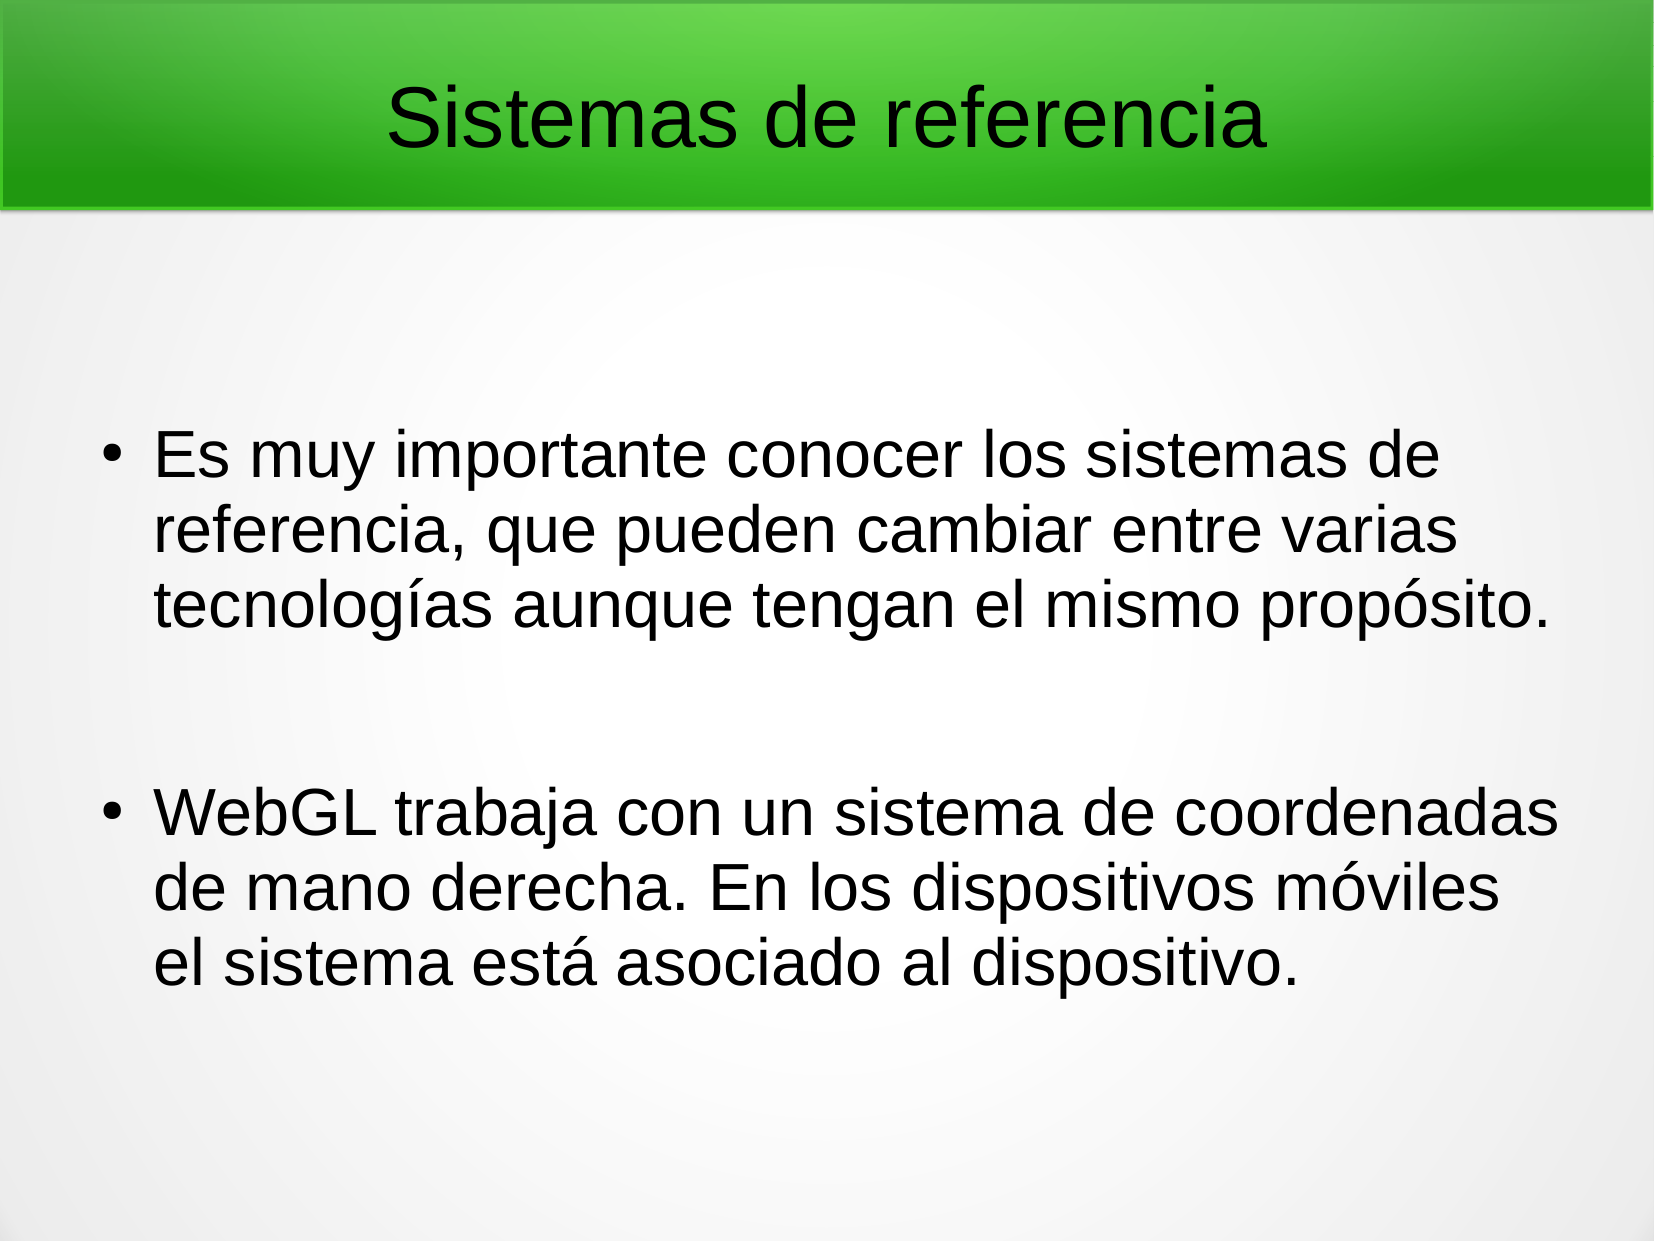

# Sistemas de referencia
Es muy importante conocer los sistemas de referencia, que pueden cambiar entre varias tecnologías aunque tengan el mismo propósito.
WebGL trabaja con un sistema de coordenadas de mano derecha. En los dispositivos móviles el sistema está asociado al dispositivo.